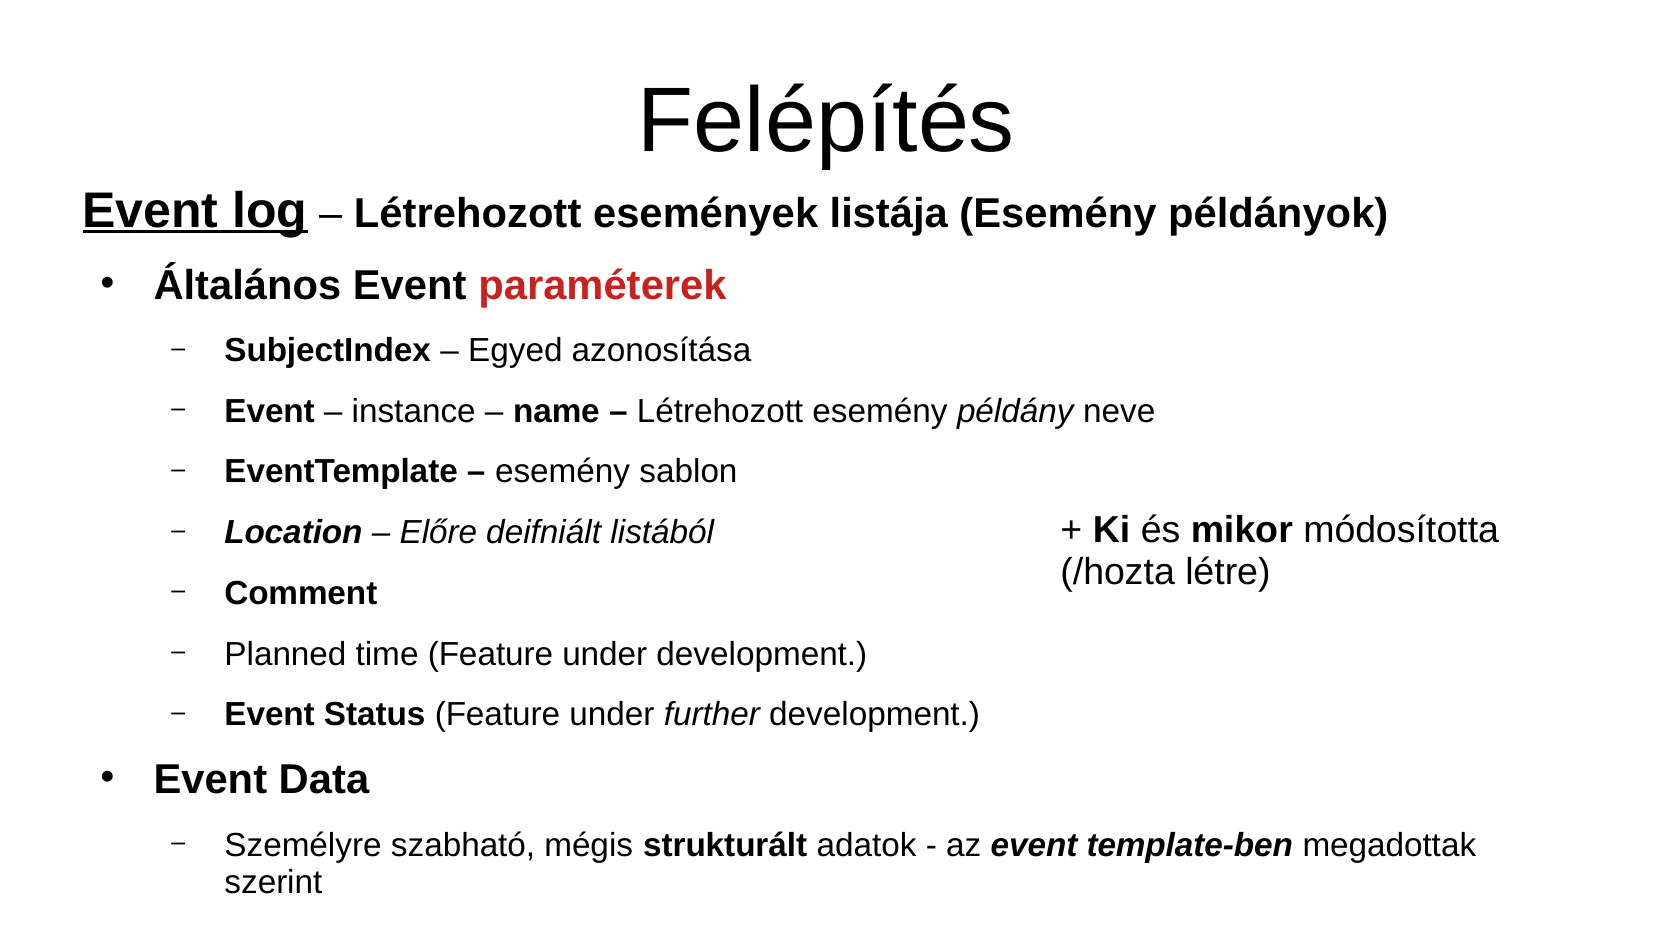

Felépítés
# Event log – Létrehozott események listája (Esemény példányok)
Általános Event paraméterek
SubjectIndex – Egyed azonosítása
Event – instance – name – Létrehozott esemény példány neve
EventTemplate – esemény sablon
Location – Előre deifniált listából
Comment
Planned time (Feature under development.)
Event Status (Feature under further development.)
Event Data
Személyre szabható, mégis strukturált adatok - az event template-ben megadottak szerint
+ Ki és mikor módosította (/hozta létre)